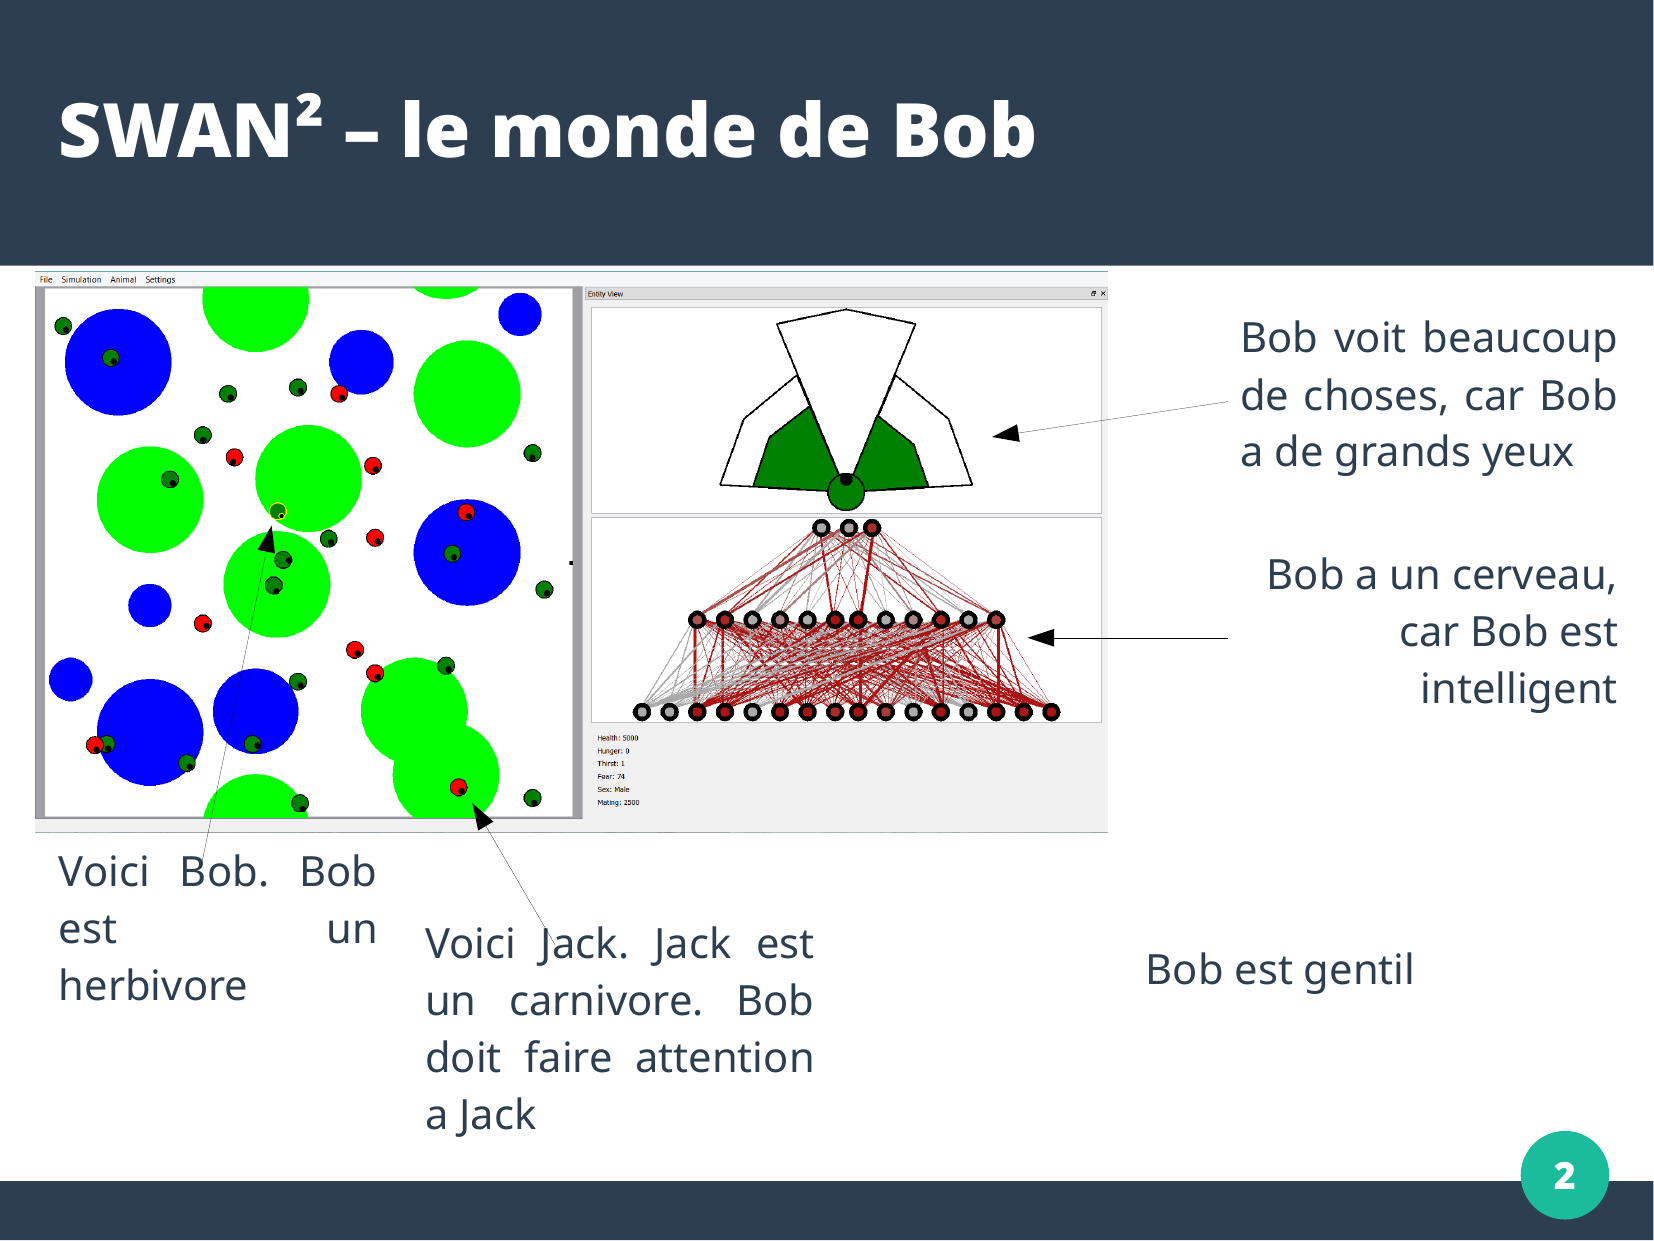

# SWAN² – le monde de Bob
.
Bob voit beaucoup de choses, car Bob a de grands yeux
Bob a un cerveau, car Bob est intelligent
Voici Bob. Bob est un herbivore
Bob est gentil
Voici Jack. Jack est un carnivore. Bob doit faire attention a Jack
2